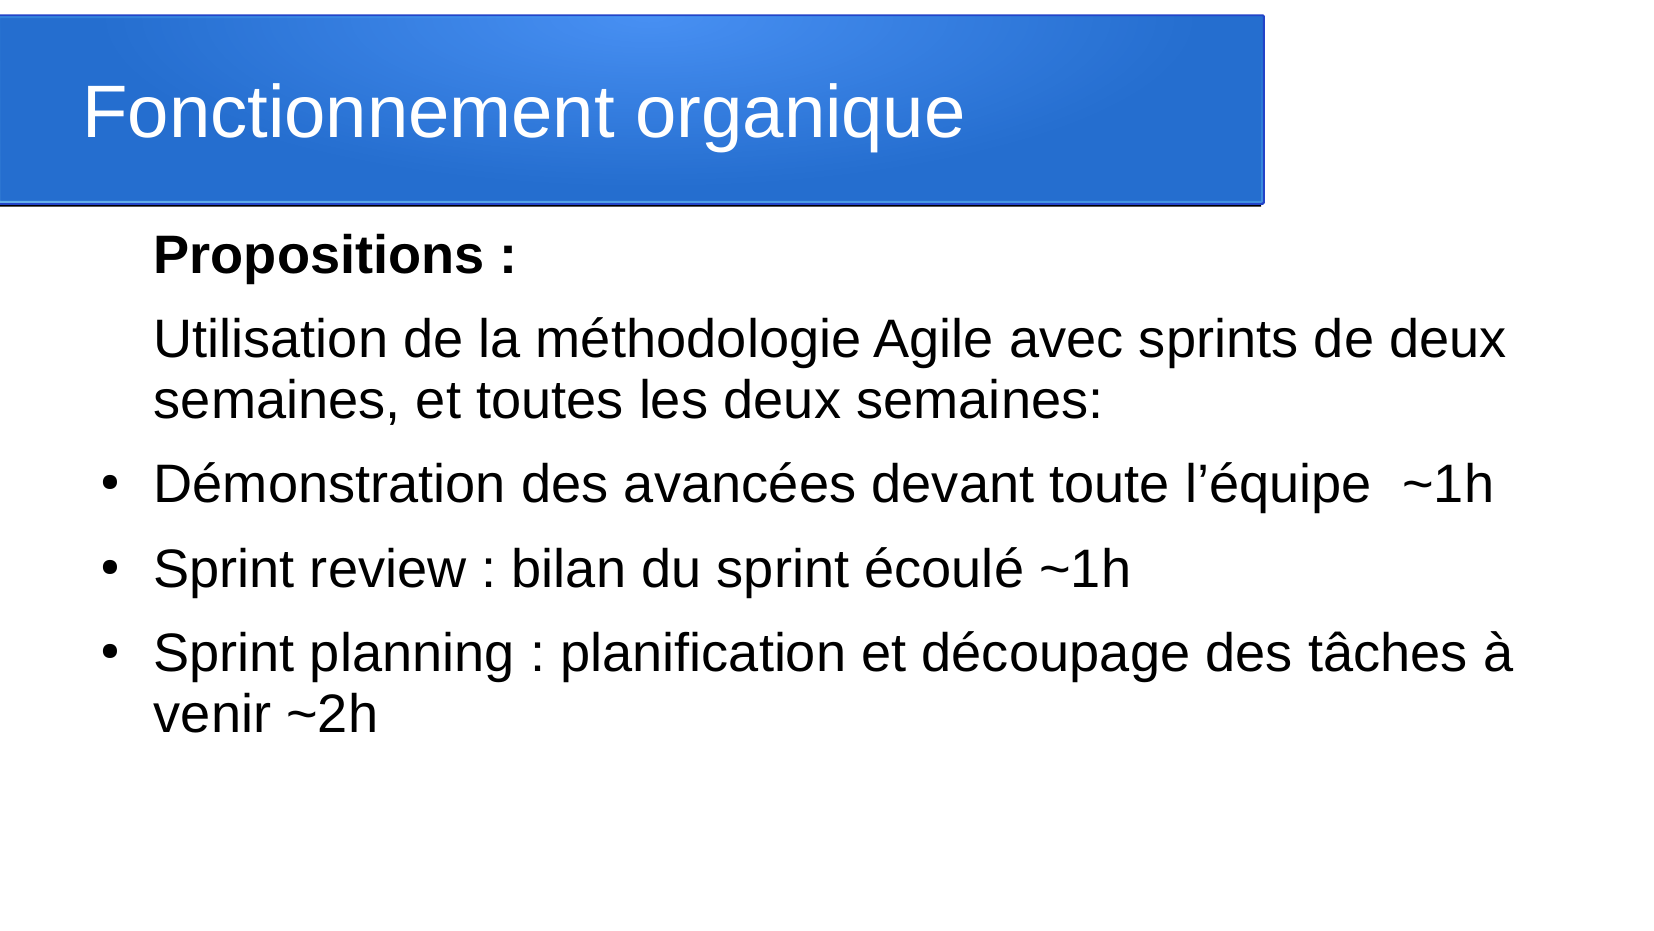

# Fonctionnement organique
Propositions :
Utilisation de la méthodologie Agile avec sprints de deux semaines, et toutes les deux semaines:
Démonstration des avancées devant toute l’équipe ~1h
Sprint review : bilan du sprint écoulé ~1h
Sprint planning : planification et découpage des tâches à venir ~2h